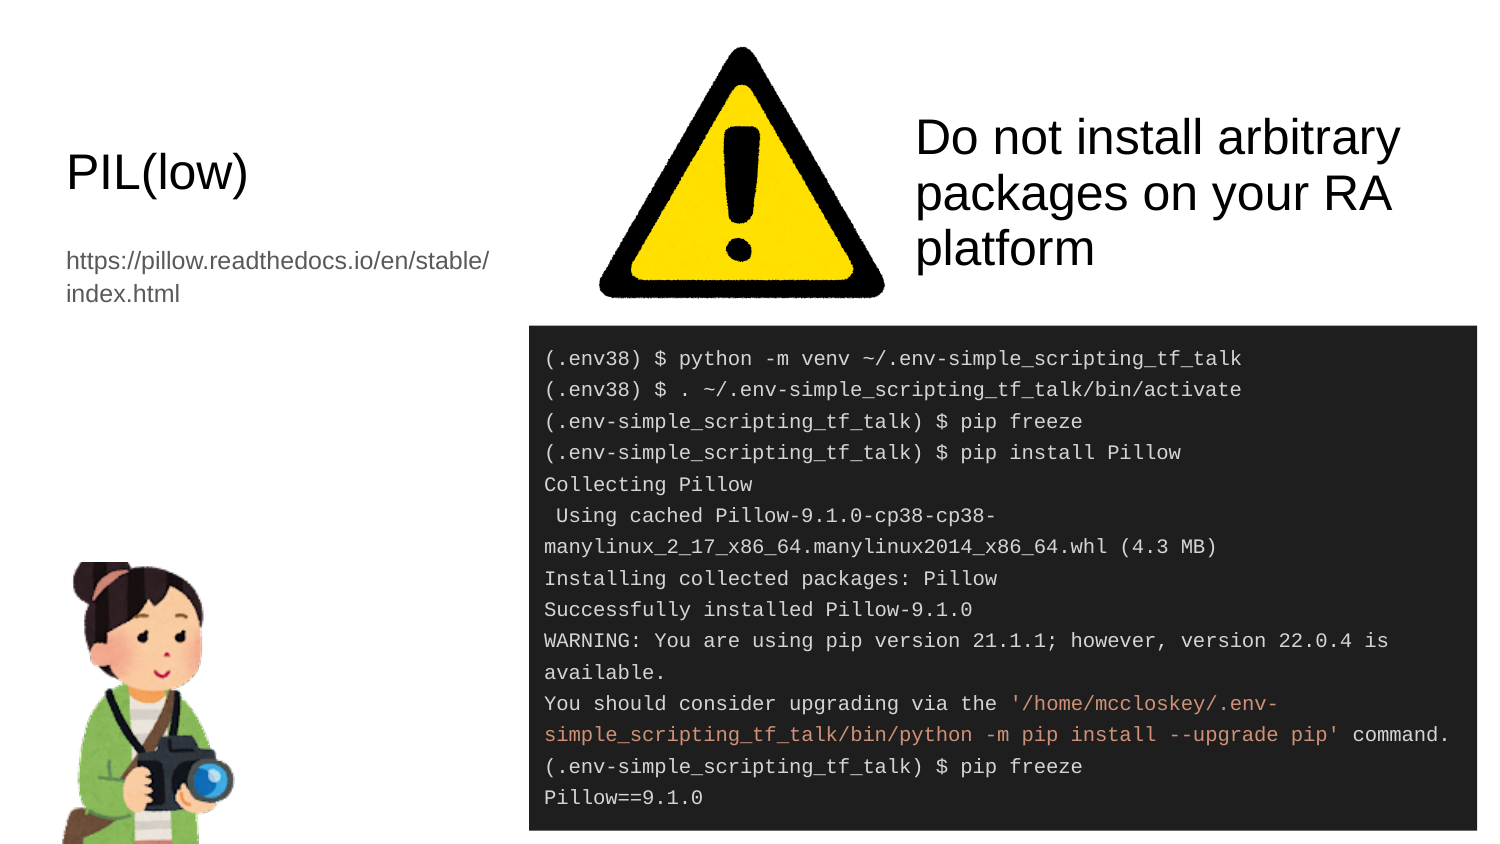

Do not install arbitrary packages on your RA platform
# PIL(low)
https://pillow.readthedocs.io/en/stable/index.html
(.env38) $ python -m venv ~/.env-simple_scripting_tf_talk
(.env38) $ . ~/.env-simple_scripting_tf_talk/bin/activate
(.env-simple_scripting_tf_talk) $ pip freeze
(.env-simple_scripting_tf_talk) $ pip install Pillow
Collecting Pillow
 Using cached Pillow-9.1.0-cp38-cp38-manylinux_2_17_x86_64.manylinux2014_x86_64.whl (4.3 MB)
Installing collected packages: Pillow
Successfully installed Pillow-9.1.0
WARNING: You are using pip version 21.1.1; however, version 22.0.4 is available.
You should consider upgrading via the '/home/mccloskey/.env-simple_scripting_tf_talk/bin/python -m pip install --upgrade pip' command.
(.env-simple_scripting_tf_talk) $ pip freeze
Pillow==9.1.0